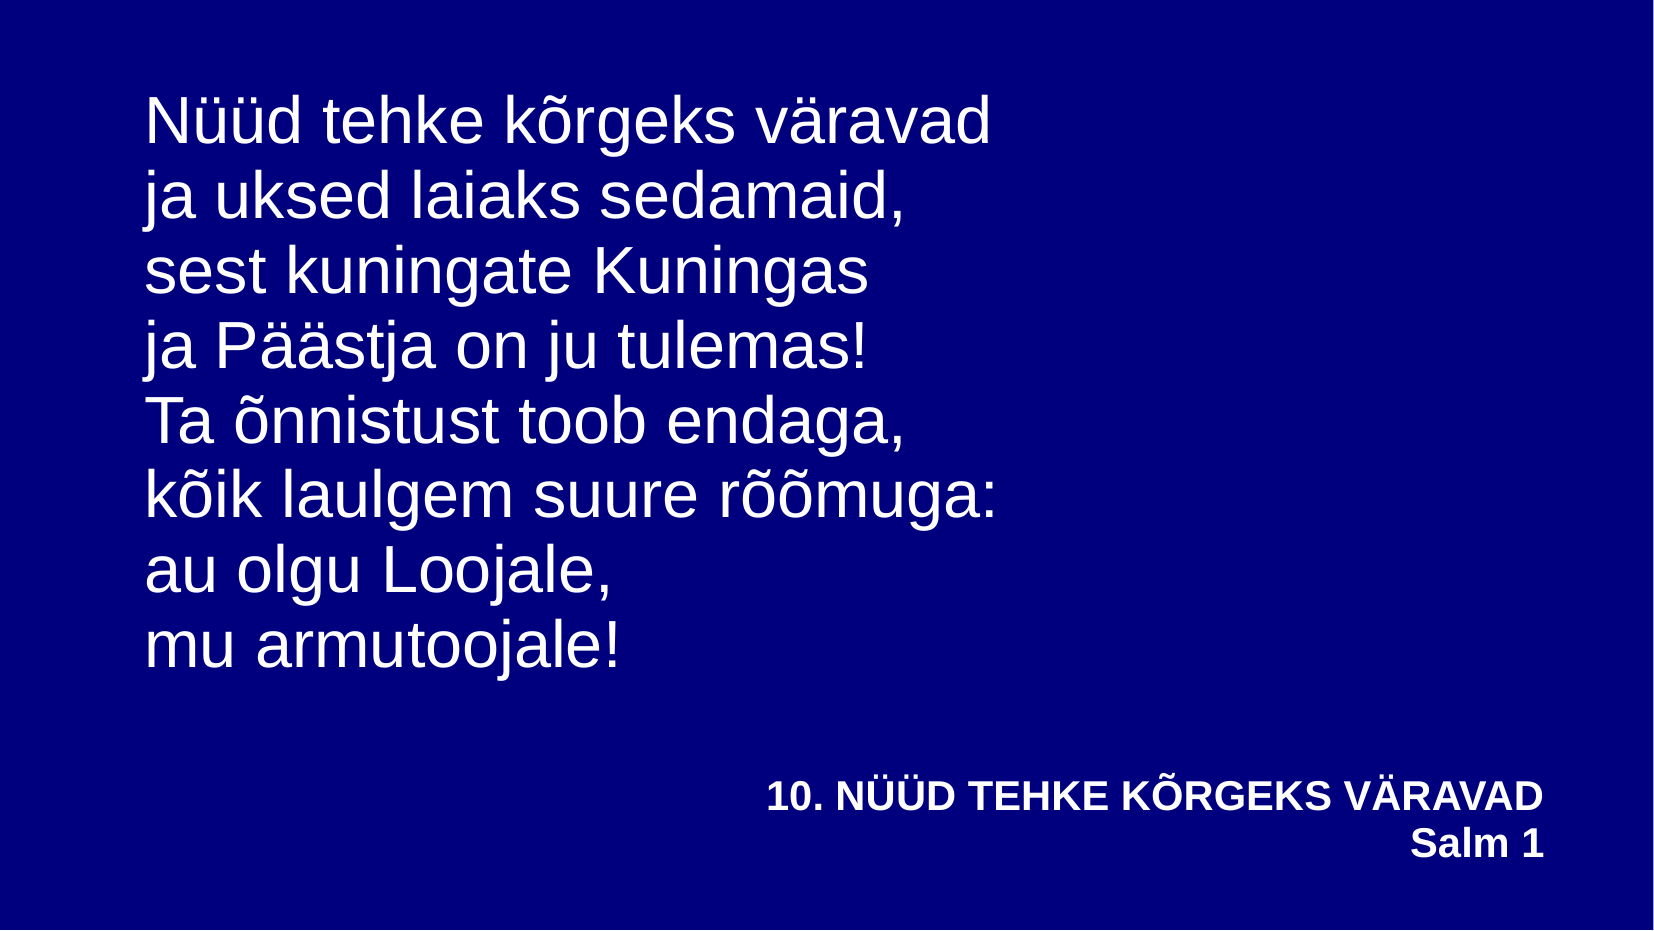

Nüüd tehke kõrgeks väravad
ja uksed laiaks sedamaid,
sest kuningate Kuningas
ja Päästja on ju tulemas!
Ta õnnistust toob endaga,
kõik laulgem suure rõõmuga:
au olgu Loojale,
mu armutoojale!
10. NÜÜD TEHKE KÕRGEKS VÄRAVAD
Salm 1